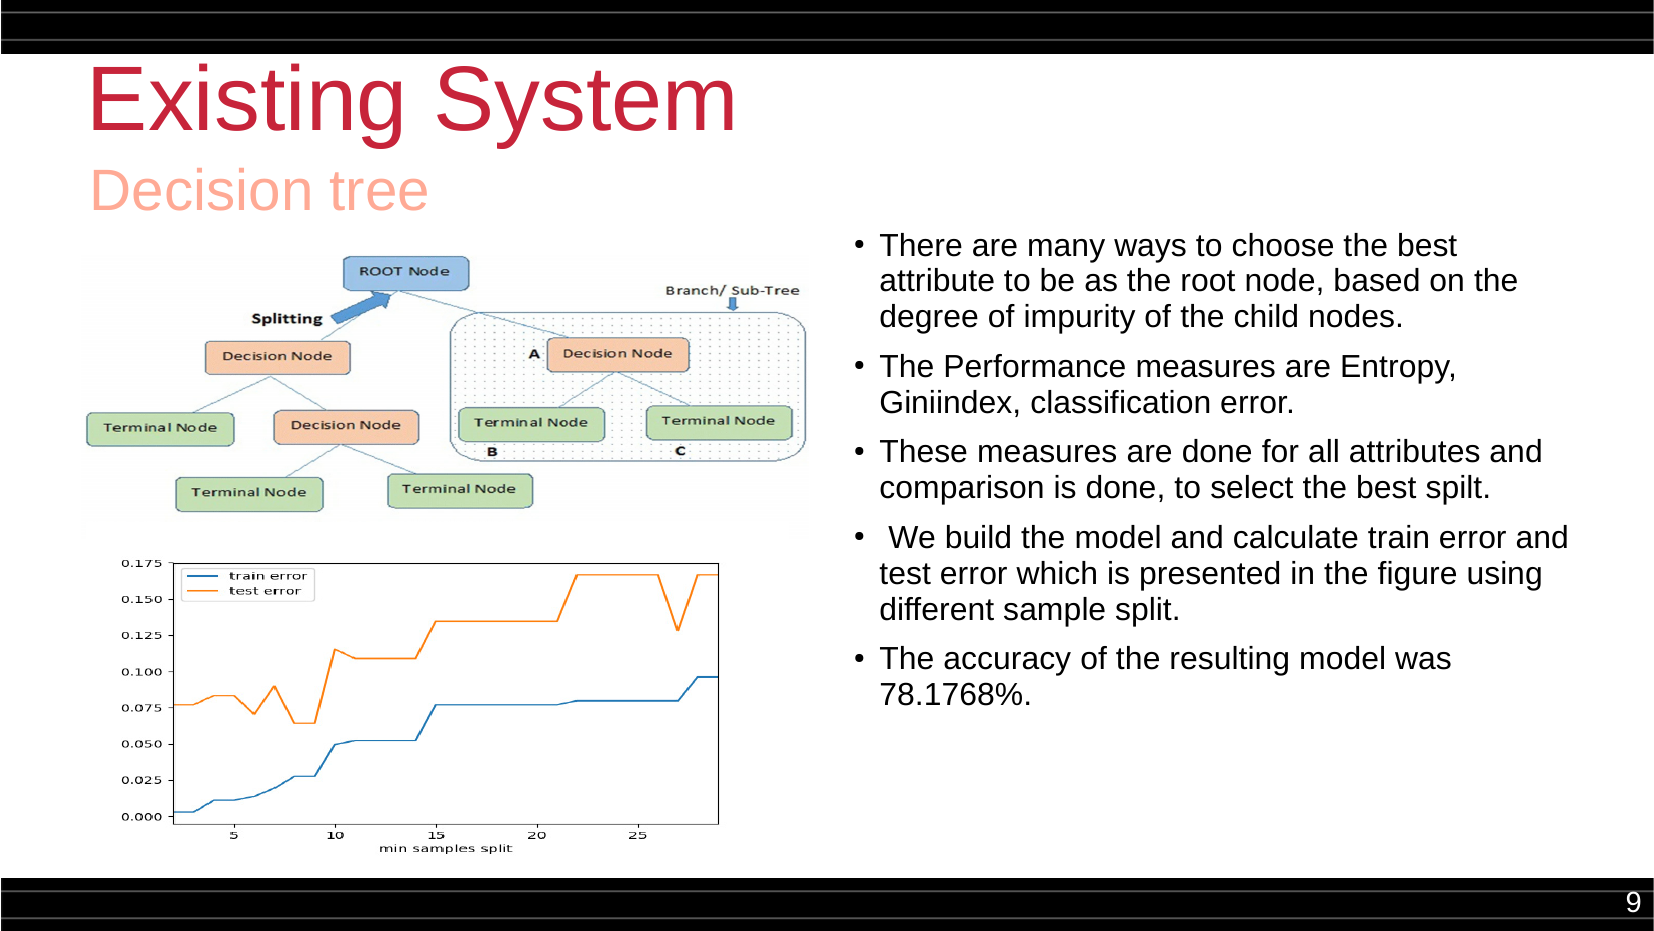

# Existing System
Decision tree
There are many ways to choose the best attribute to be as the root node, based on the degree of impurity of the child nodes.
The Performance measures are Entropy, Giniindex, classification error.
These measures are done for all attributes and comparison is done, to select the best spilt.
 We build the model and calculate train error and test error which is presented in the figure using different sample split.
The accuracy of the resulting model was 78.1768%.